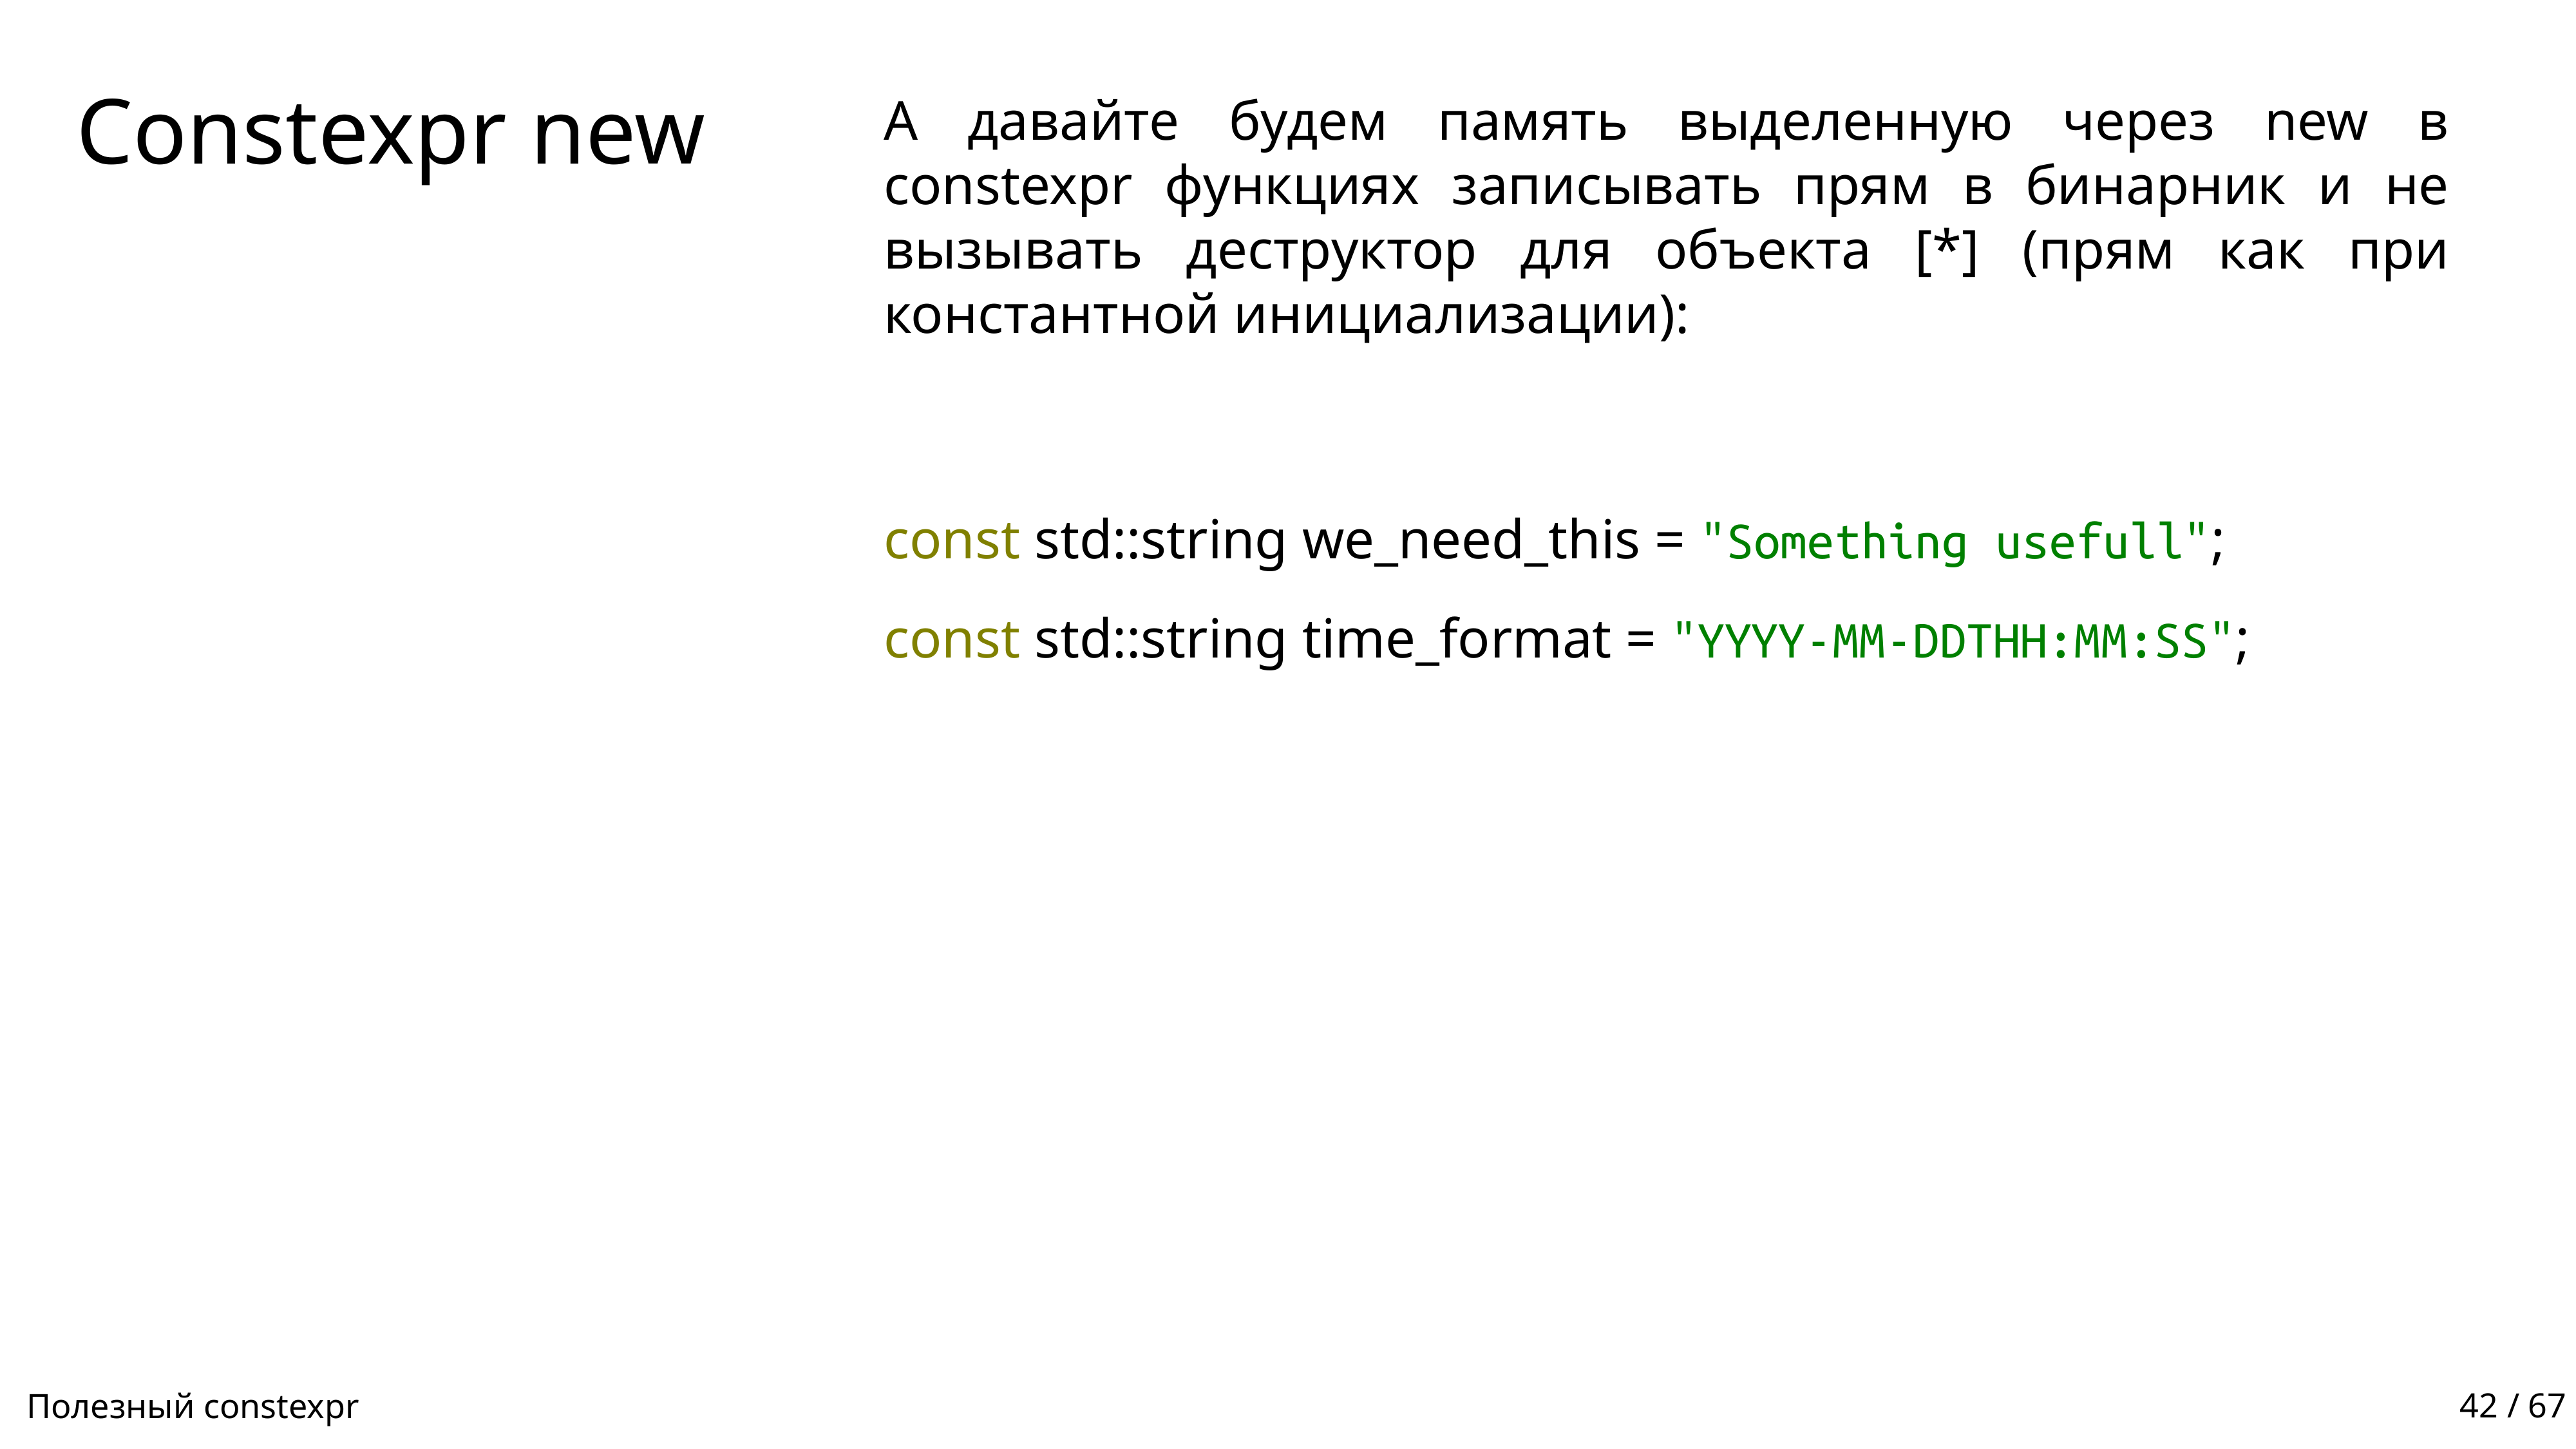

# Constexpr new
А давайте будем память выделенную через new в constexpr функциях записывать прям в бинарник и не вызывать деструктор для объекта [*] (прям как при константной инициализации):
const std::string we_need_this = "Something usefull";
const std::string time_format = "YYYY-MM-DDTHH:MM:SS";
Полезный constexpr